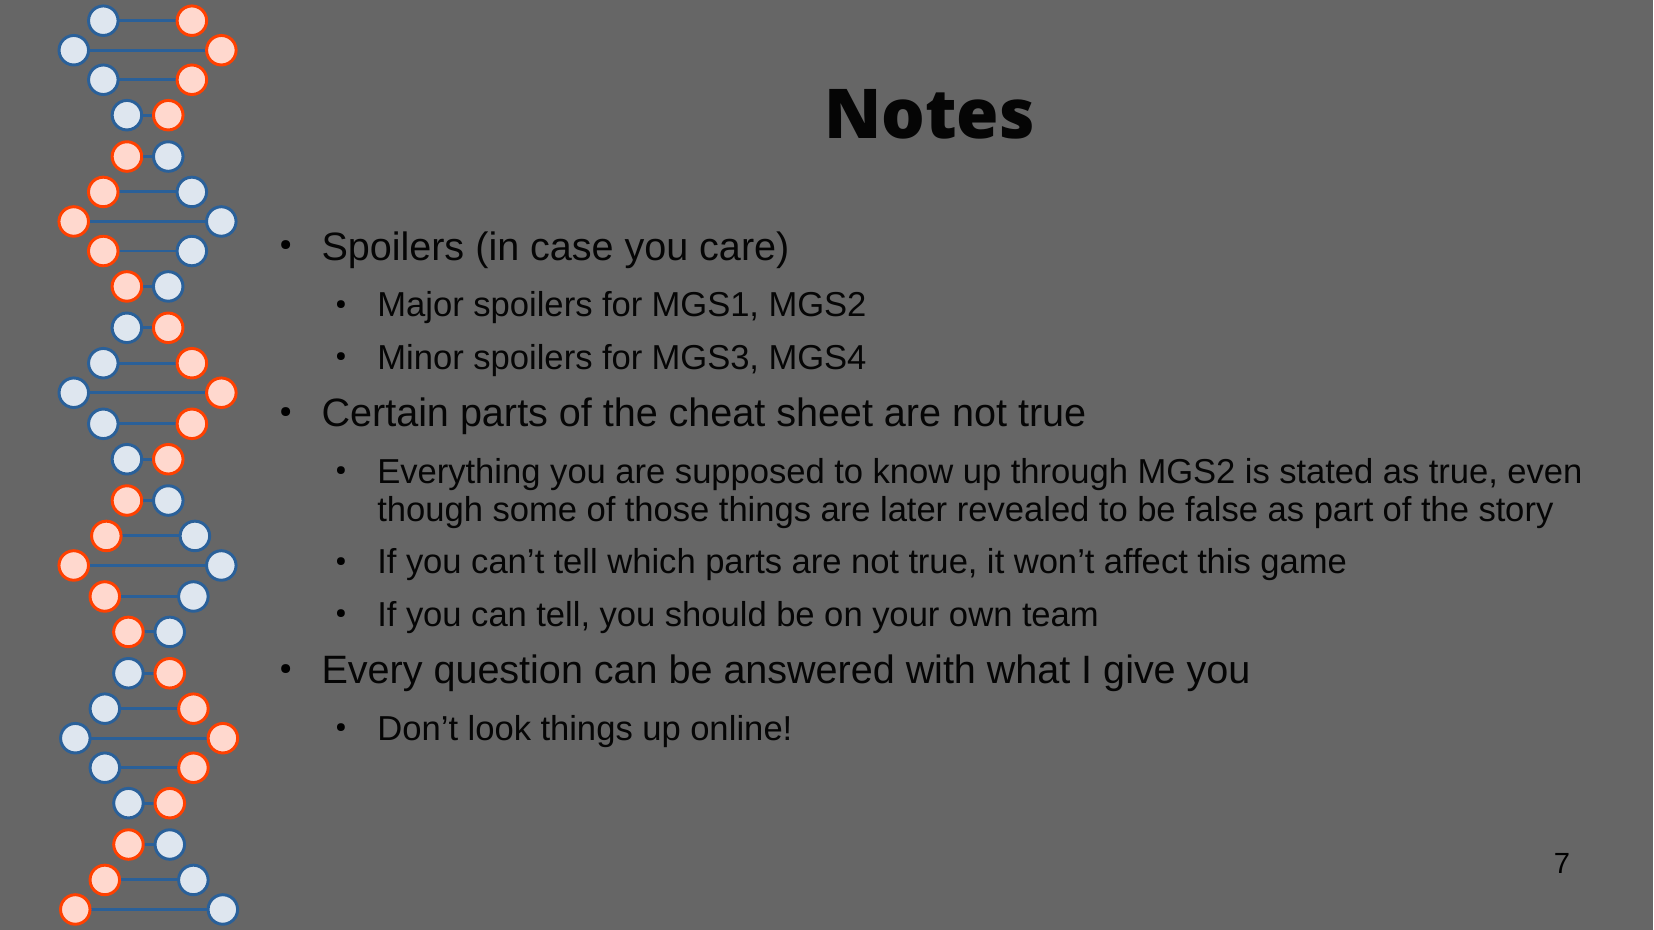

# Notes
Spoilers (in case you care)
Major spoilers for MGS1, MGS2
Minor spoilers for MGS3, MGS4
Certain parts of the cheat sheet are not true
Everything you are supposed to know up through MGS2 is stated as true, even though some of those things are later revealed to be false as part of the story
If you can’t tell which parts are not true, it won’t affect this game
If you can tell, you should be on your own team
Every question can be answered with what I give you
Don’t look things up online!
7